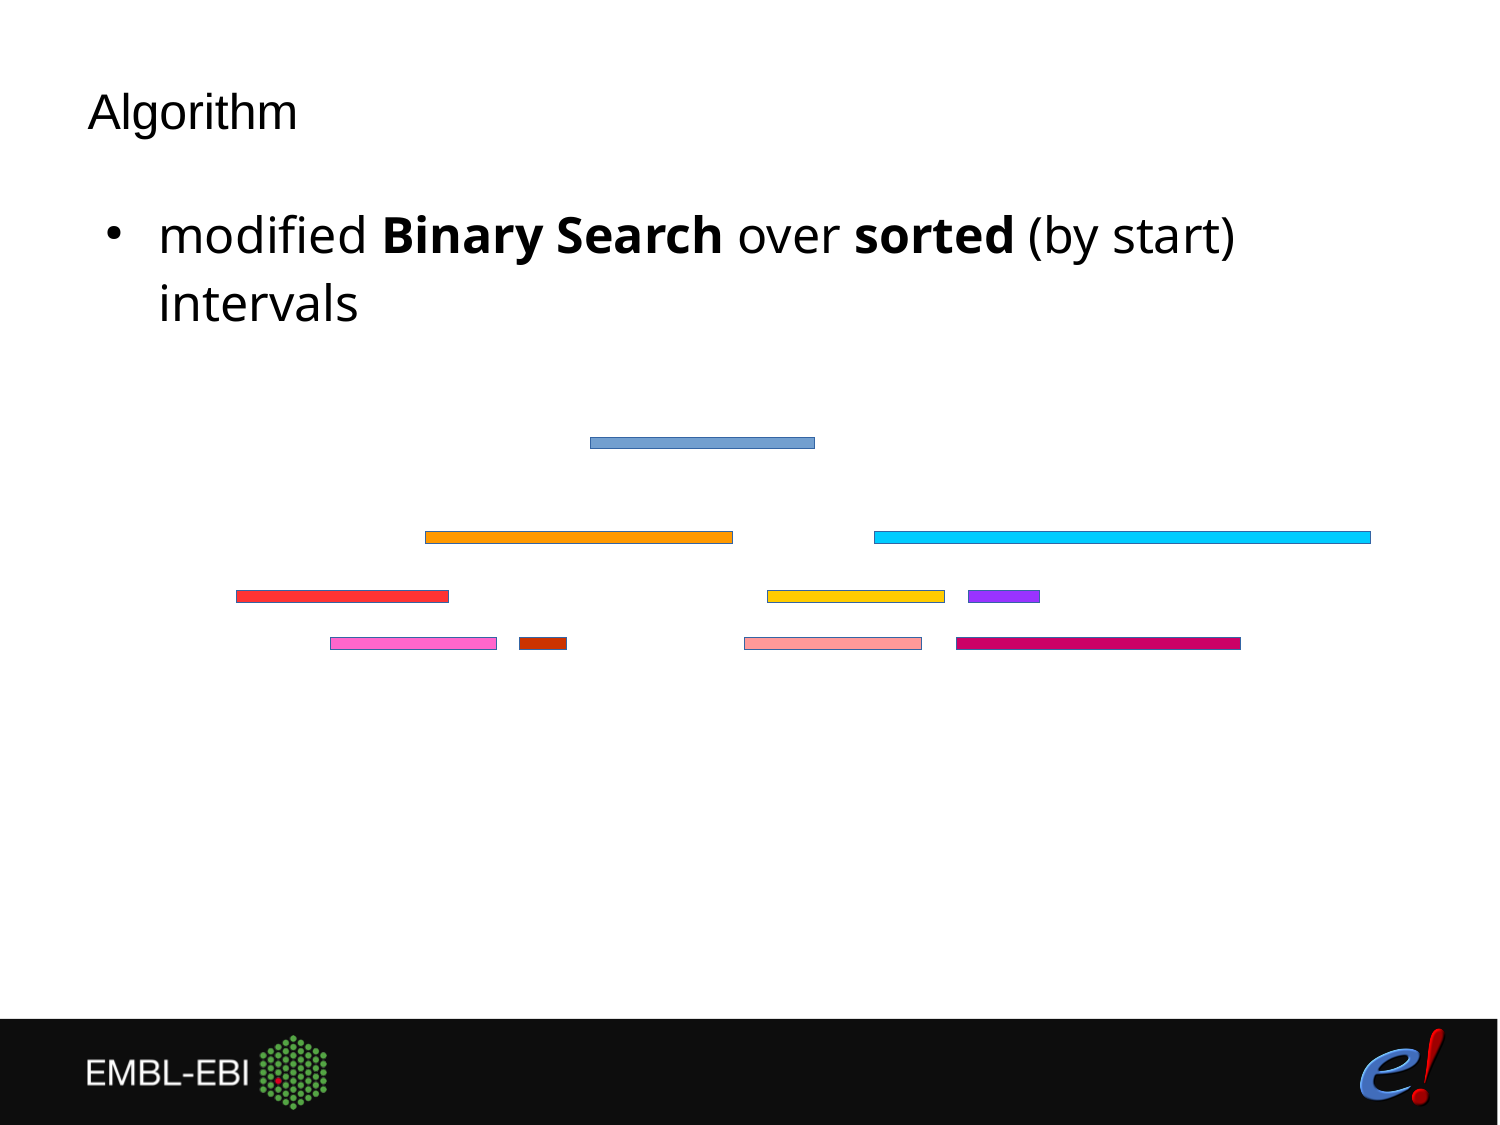

# Algorithm
modified Binary Search over sorted (by start) intervals